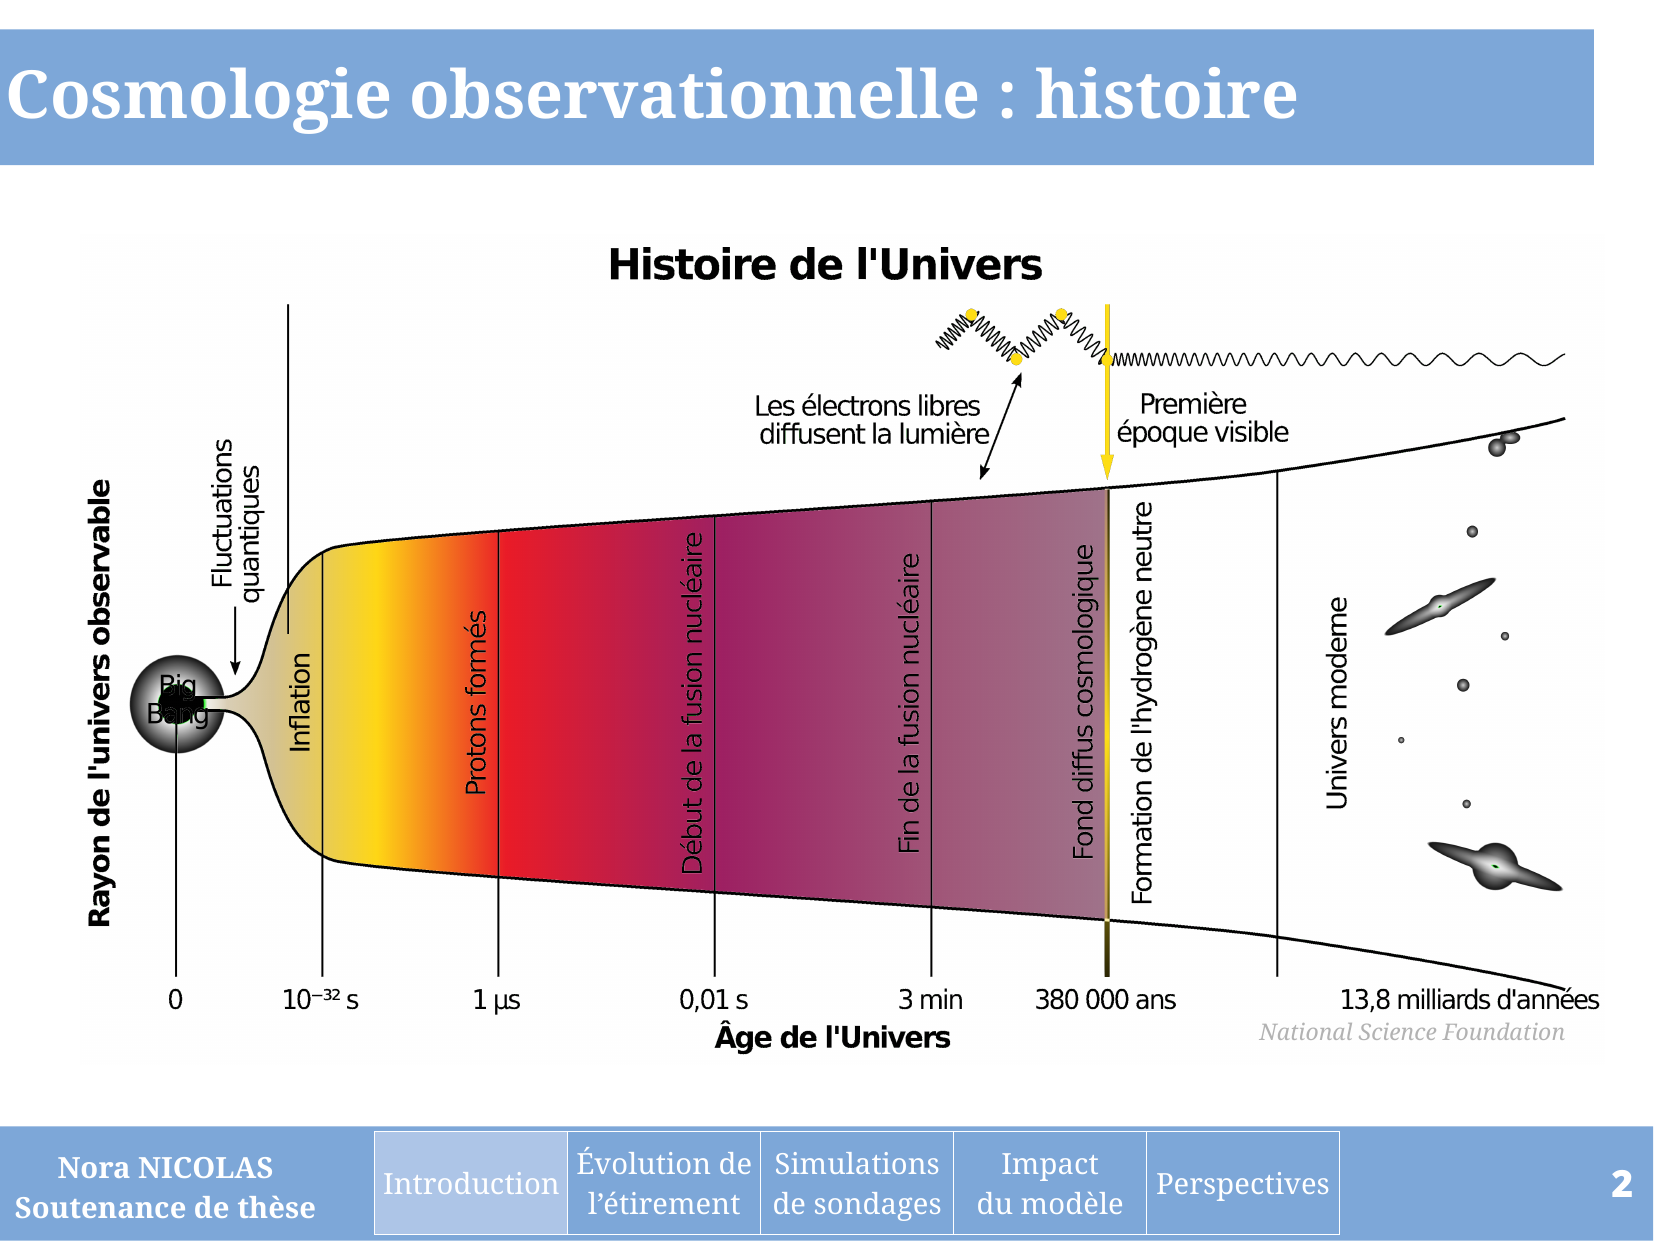

# Cosmologie observationnelle : histoire
National Science Foundation
2
Introduction
Évolution de
l’étirement
Simulations
de sondages
Impact
du modèle
Perspectives